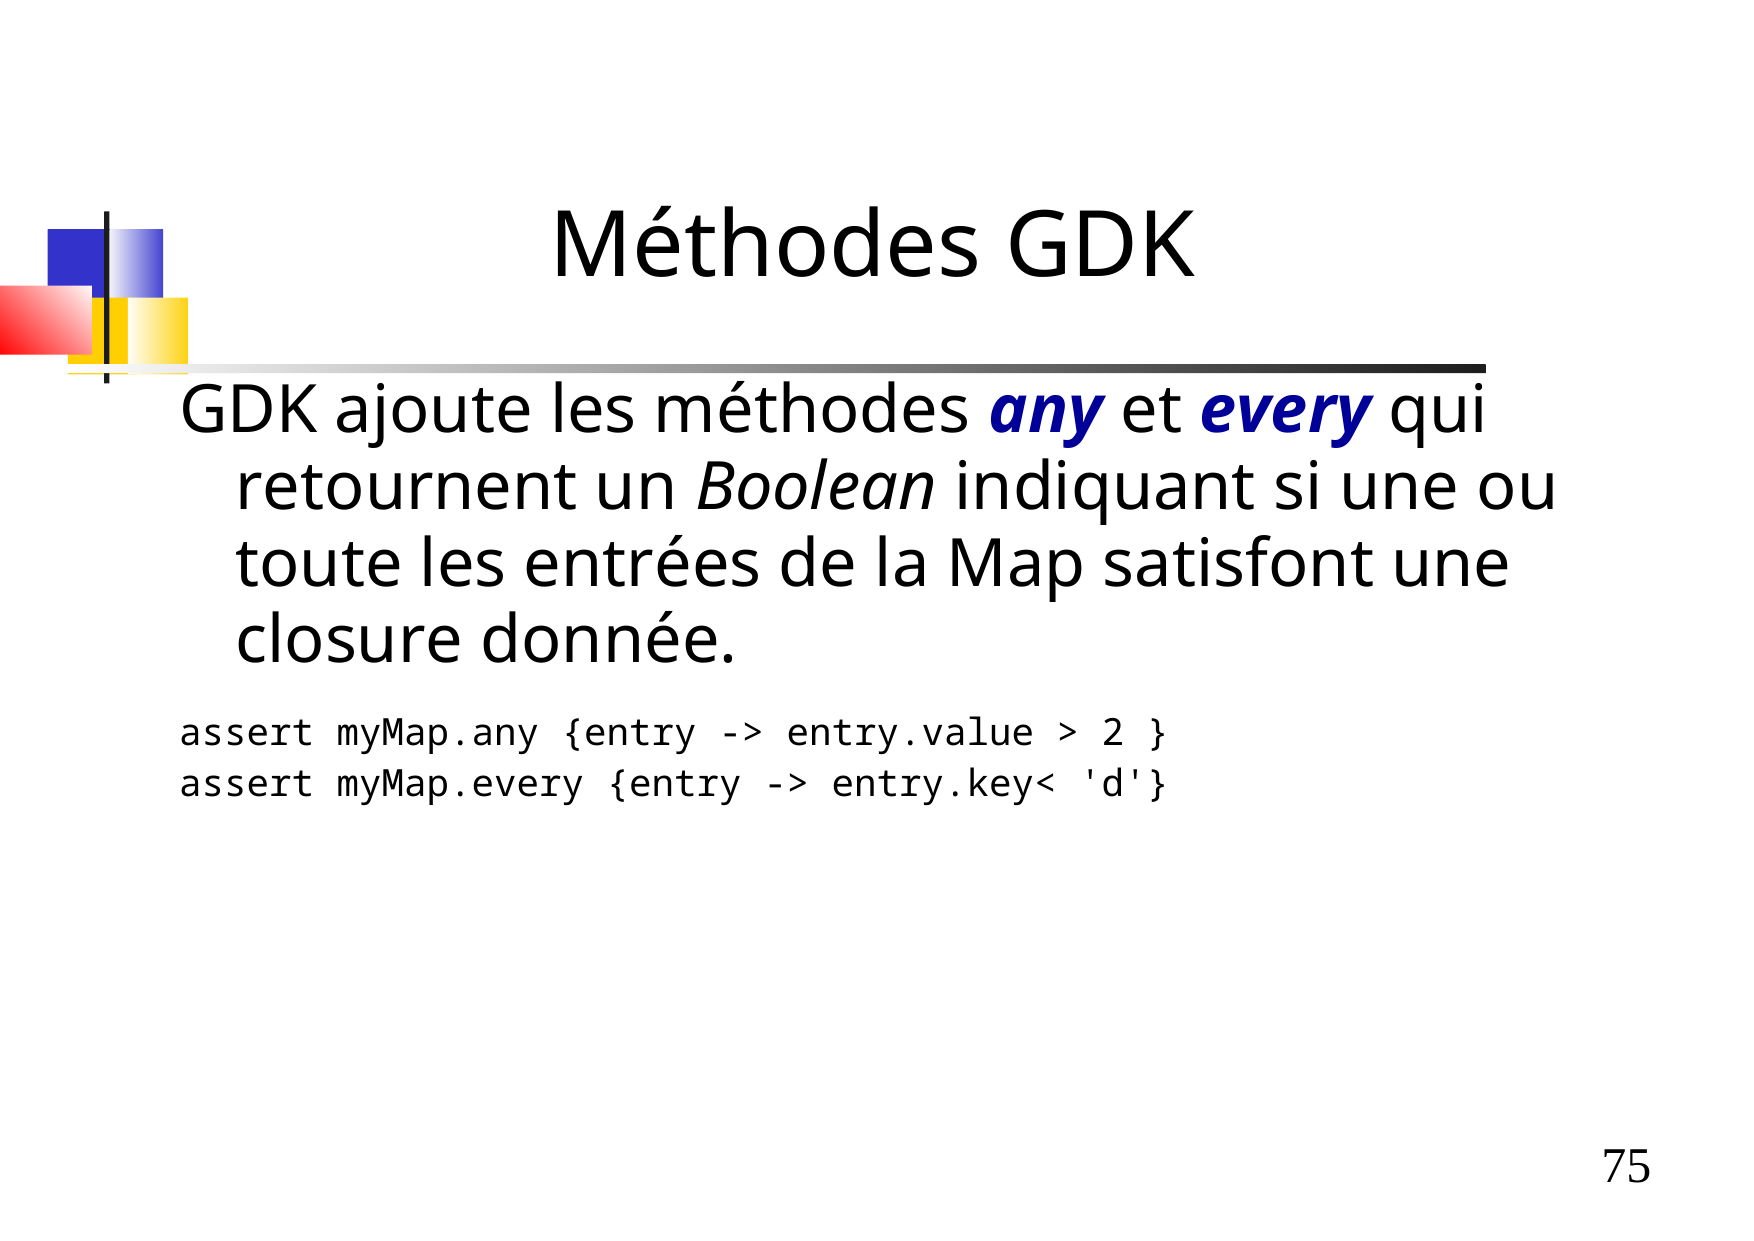

# Méthodes GDK
GDK ajoute les méthodes any et every qui retournent un Boolean indiquant si une ou toute les entrées de la Map satisfont une closure donnée.
assert myMap.any {entry -> entry.value > 2 }
assert myMap.every {entry -> entry.key< 'd'}